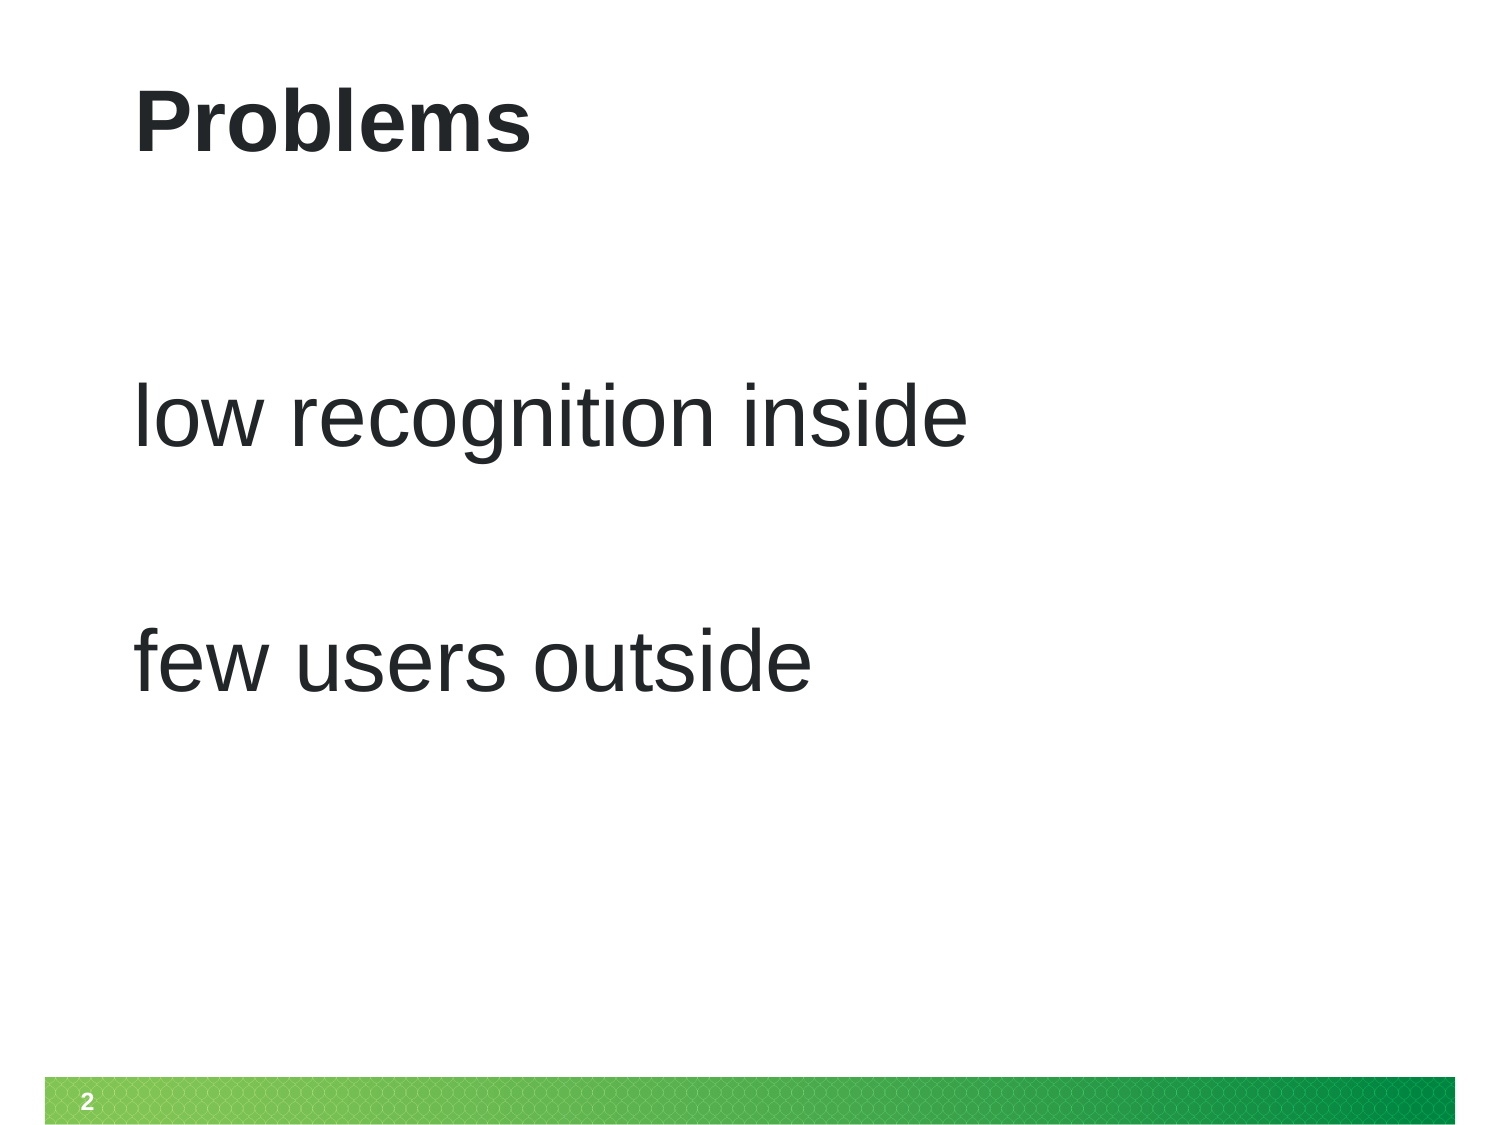

# Problems
low recognition inside
few users outside